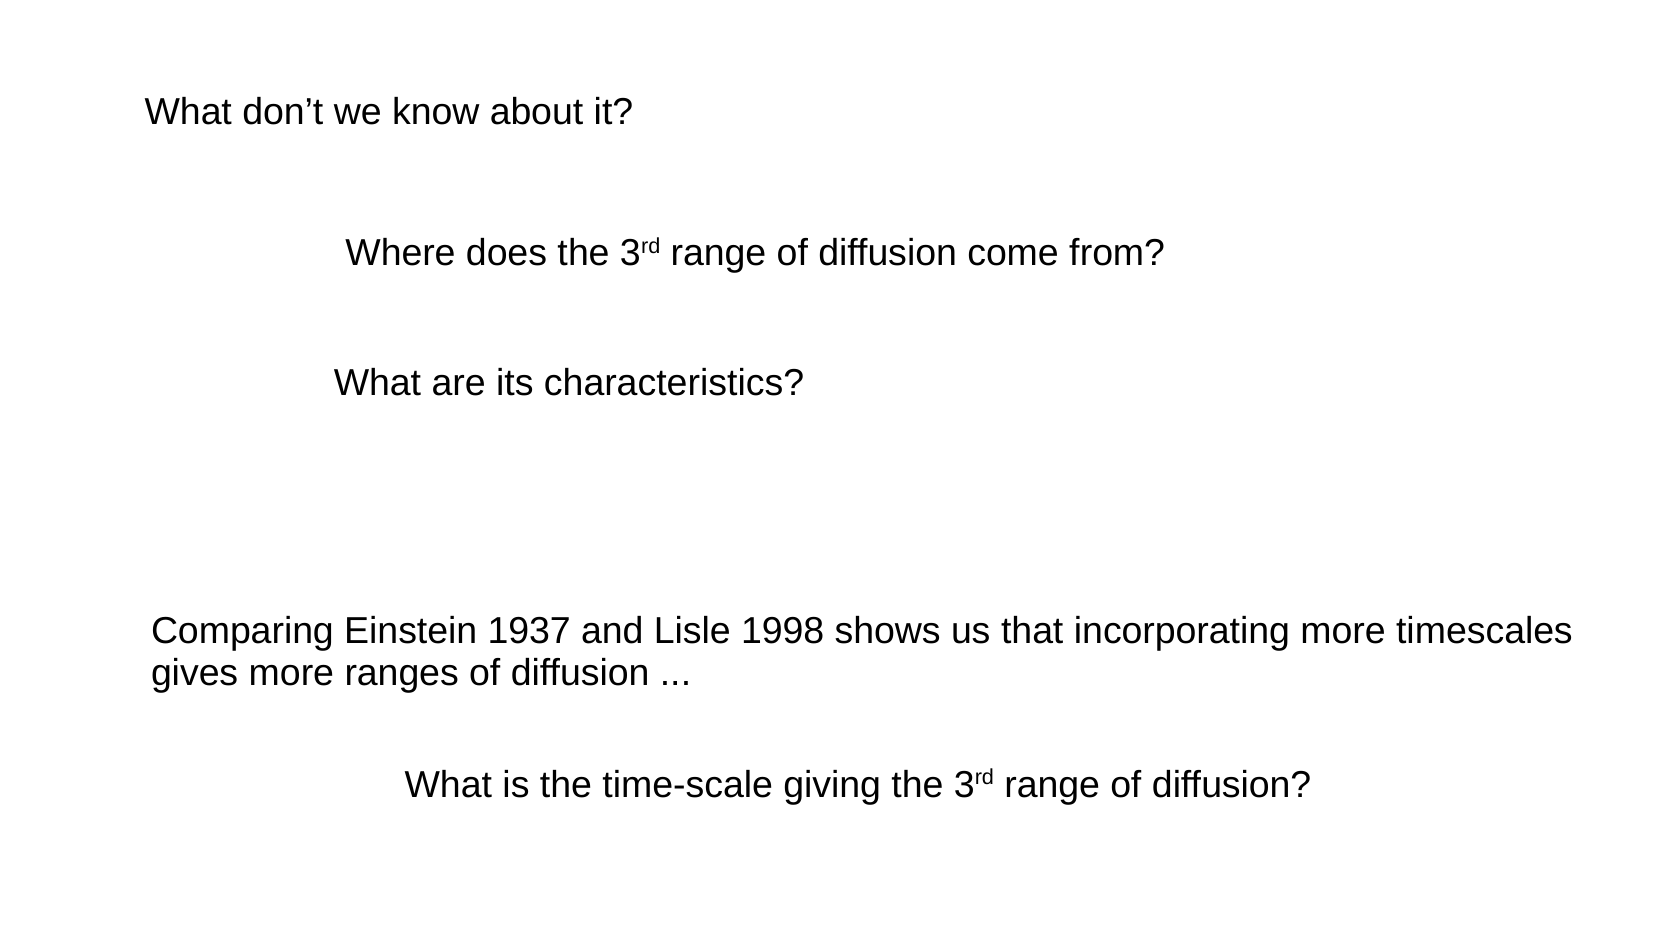

What don’t we know about it?
Where does the 3rd range of diffusion come from?
What are its characteristics?
Comparing Einstein 1937 and Lisle 1998 shows us that incorporating more timescales
gives more ranges of diffusion ...
What is the time-scale giving the 3rd range of diffusion?